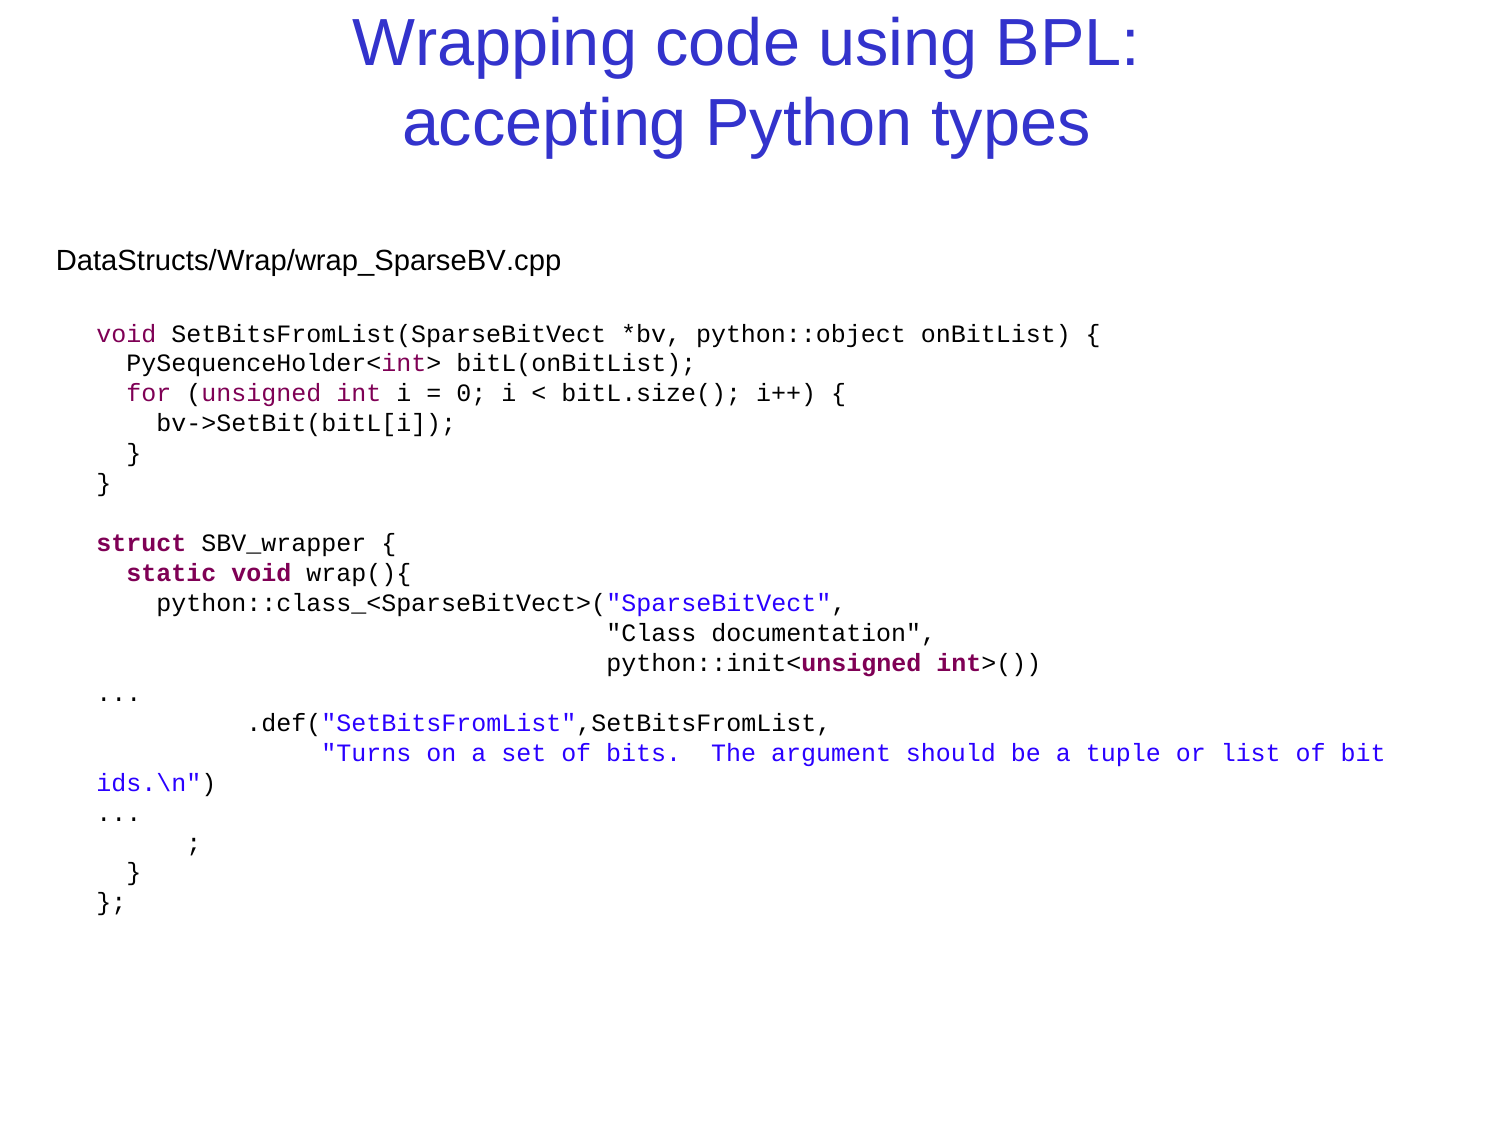

# Wrapping code using BPL: accepting Python types
DataStructs/Wrap/wrap_SparseBV.cpp
void SetBitsFromList(SparseBitVect *bv, python::object onBitList) {
 PySequenceHolder<int> bitL(onBitList);
 for (unsigned int i = 0; i < bitL.size(); i++) {
 bv->SetBit(bitL[i]);
 }
}
struct SBV_wrapper {
 static void wrap(){
 python::class_<SparseBitVect>("SparseBitVect",
 			 "Class documentation",
 			 python::init<unsigned int>())
...
 	.def("SetBitsFromList",SetBitsFromList,
 	 "Turns on a set of bits. The argument should be a tuple or list of bit ids.\n")
...
 ;
 }
};